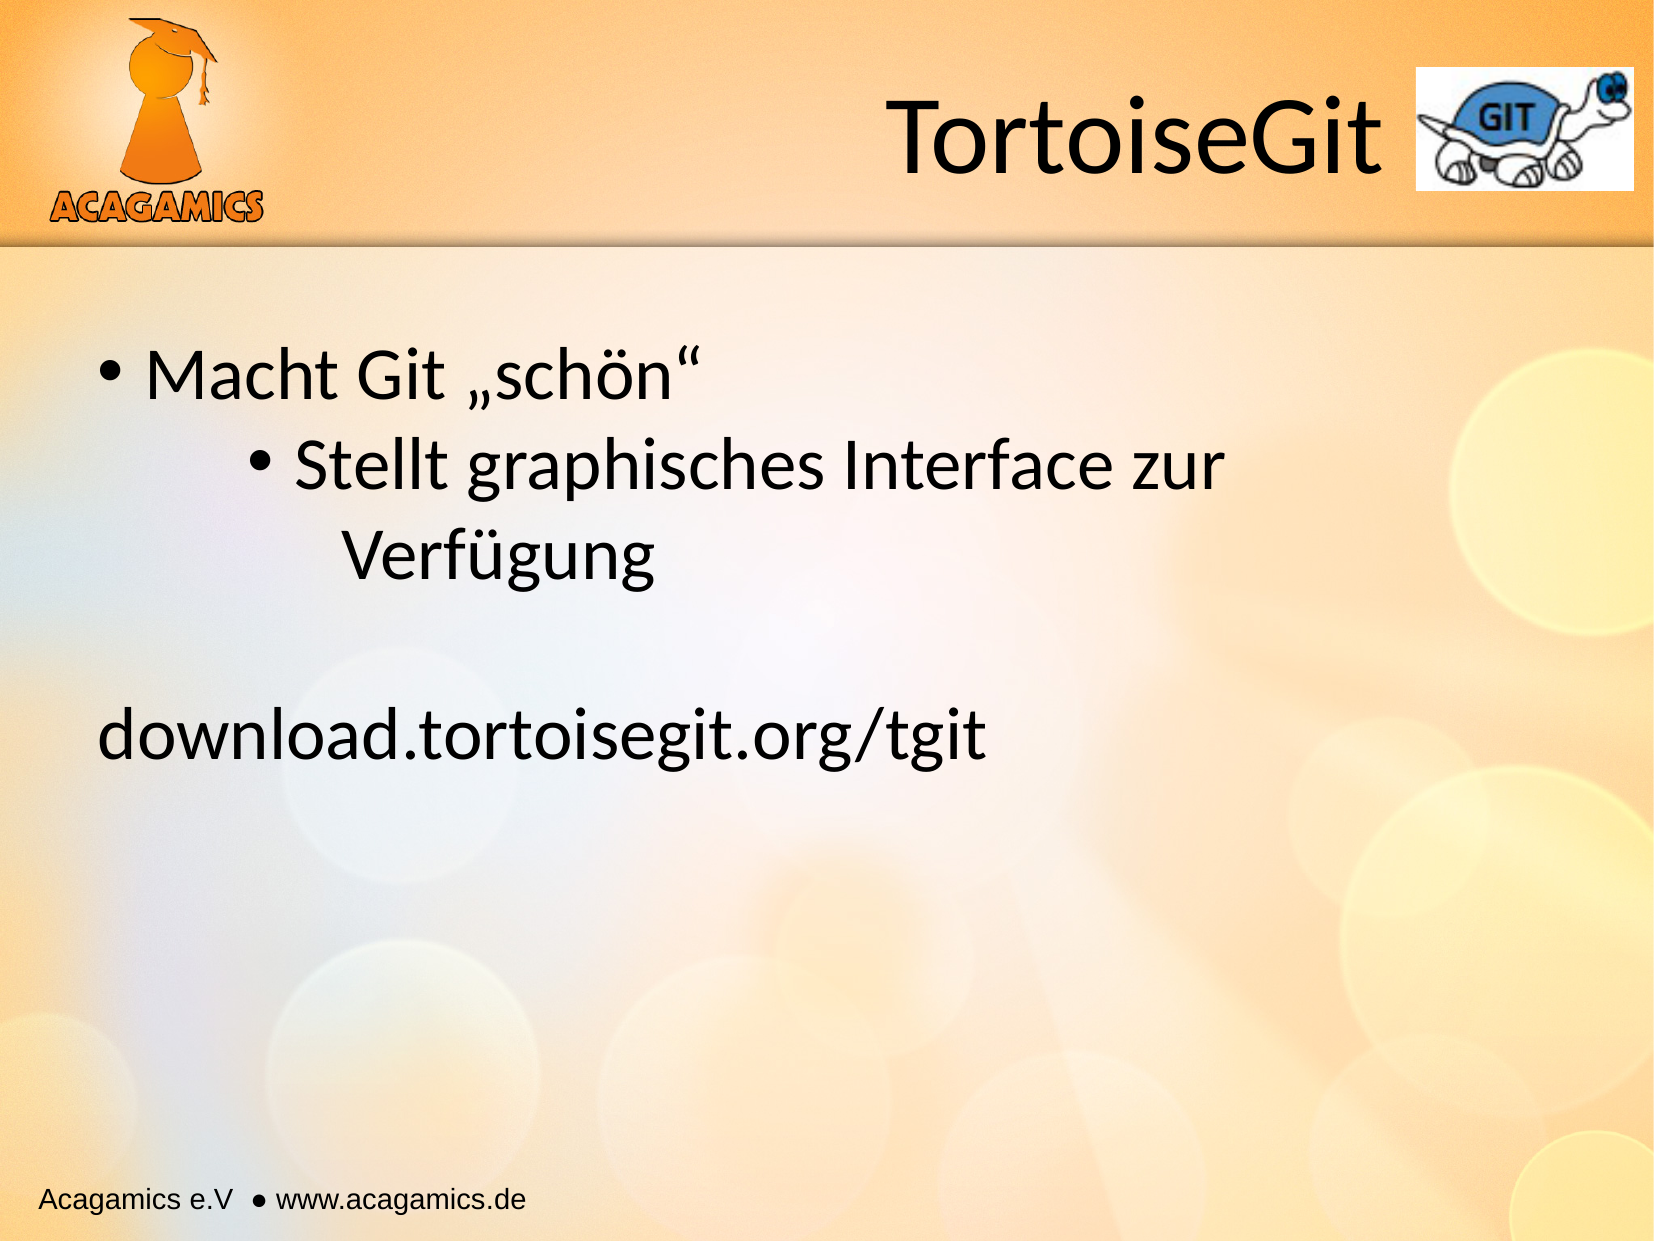

TortoiseGit
Macht Git „schön“
Stellt graphisches Interface zur Verfügung
download.tortoisegit.org/tgit